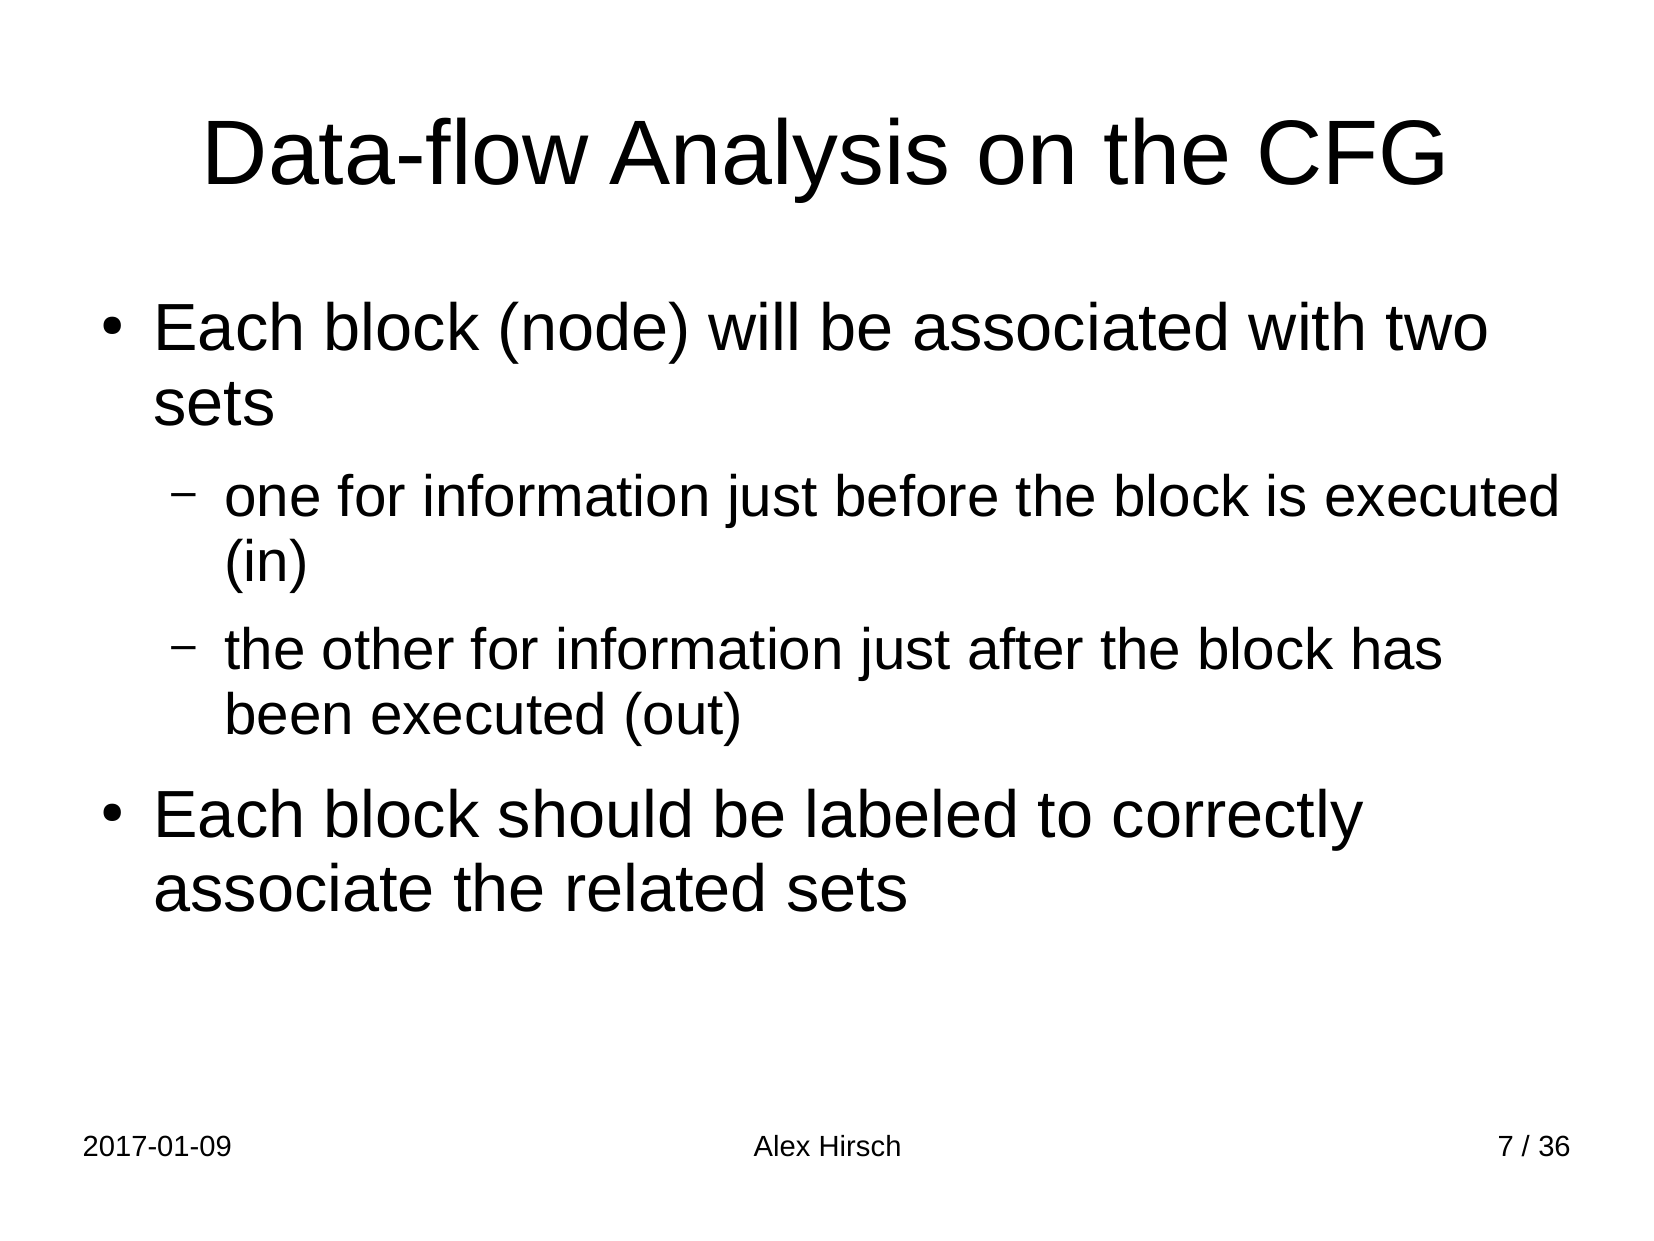

# Data-flow Analysis on the CFG
Each block (node) will be associated with two sets
one for information just before the block is executed (in)
the other for information just after the block has been executed (out)
Each block should be labeled to correctly associate the related sets
2017-01-09
Alex Hirsch
7